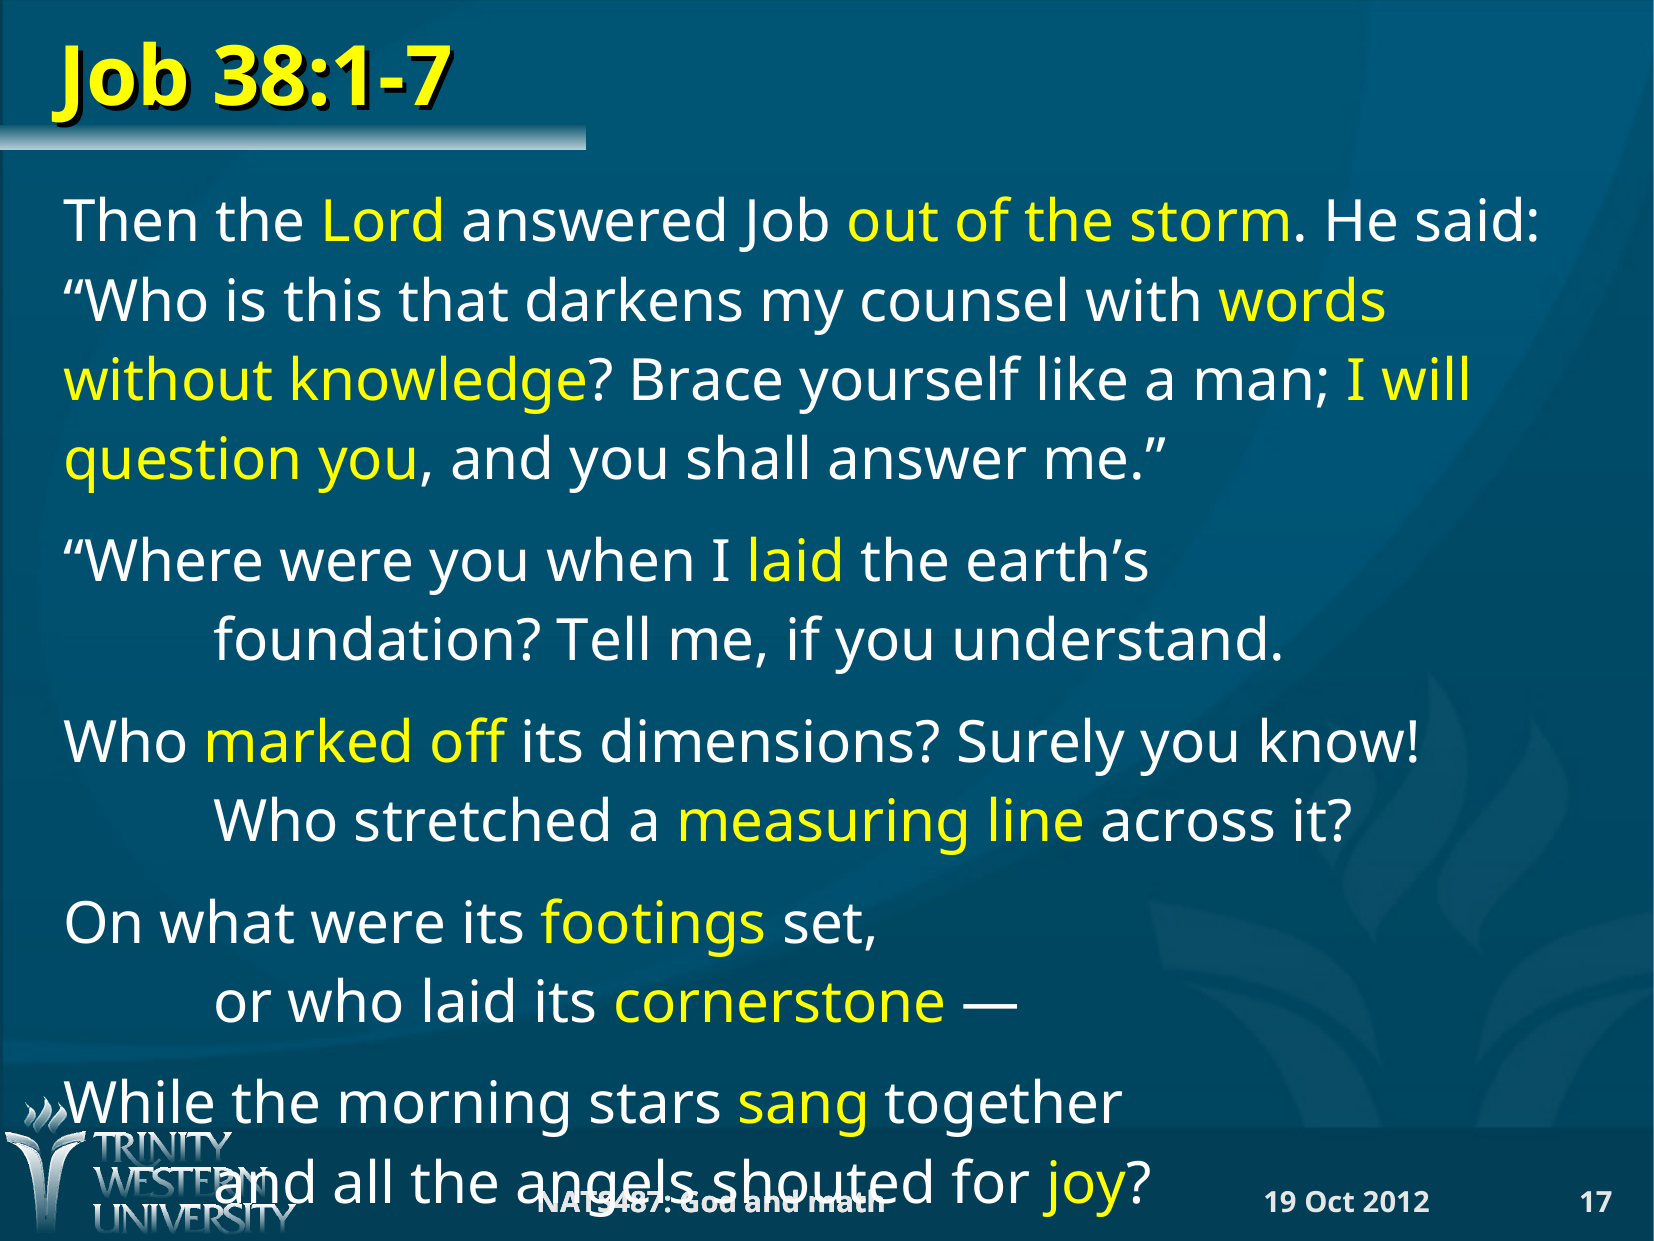

# Job 38:1-7
Then the Lord answered Job out of the storm. He said: “Who is this that darkens my counsel with words without knowledge? Brace yourself like a man; I will question you, and you shall answer me.”
“Where were you when I laid the earth’s
		foundation? Tell me, if you understand.
Who marked off its dimensions? Surely you know!
		Who stretched a measuring line across it?
On what were its footings set,
		or who laid its cornerstone —
While the morning stars sang together
		and all the angels shouted for joy?
NATS487: God and math
19 Oct 2012
17